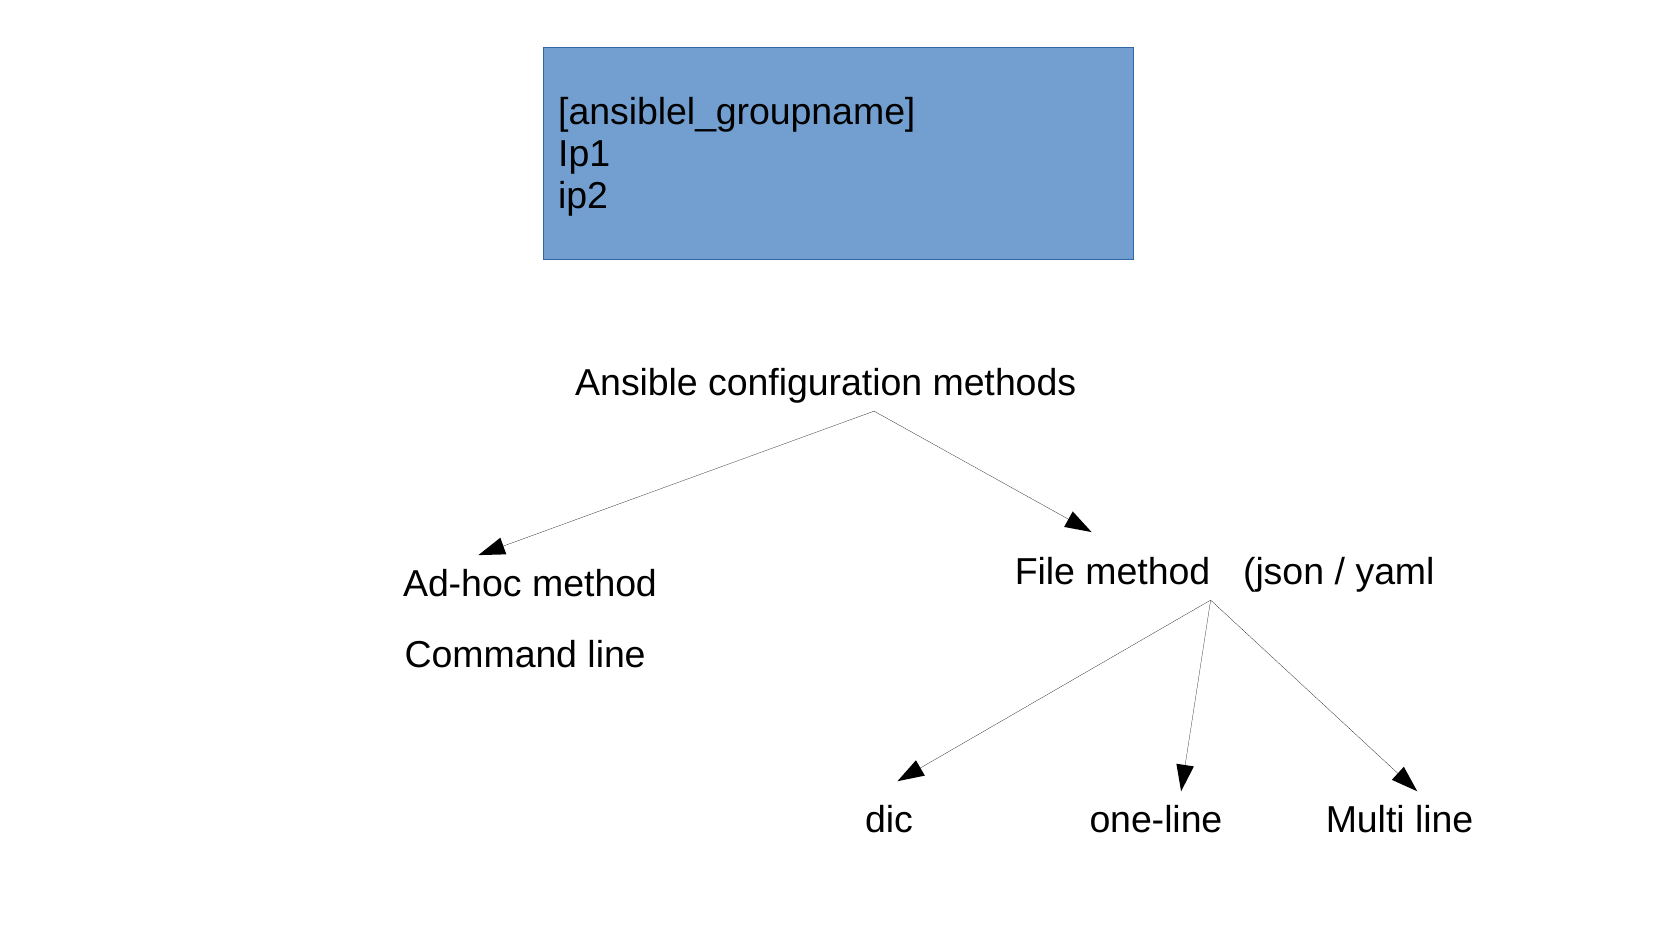

[ansiblel_groupname]
Ip1
ip2
 Ansible configuration methods
 File method
(json / yaml
 Ad-hoc method
Command line
dic
one-line
Multi line